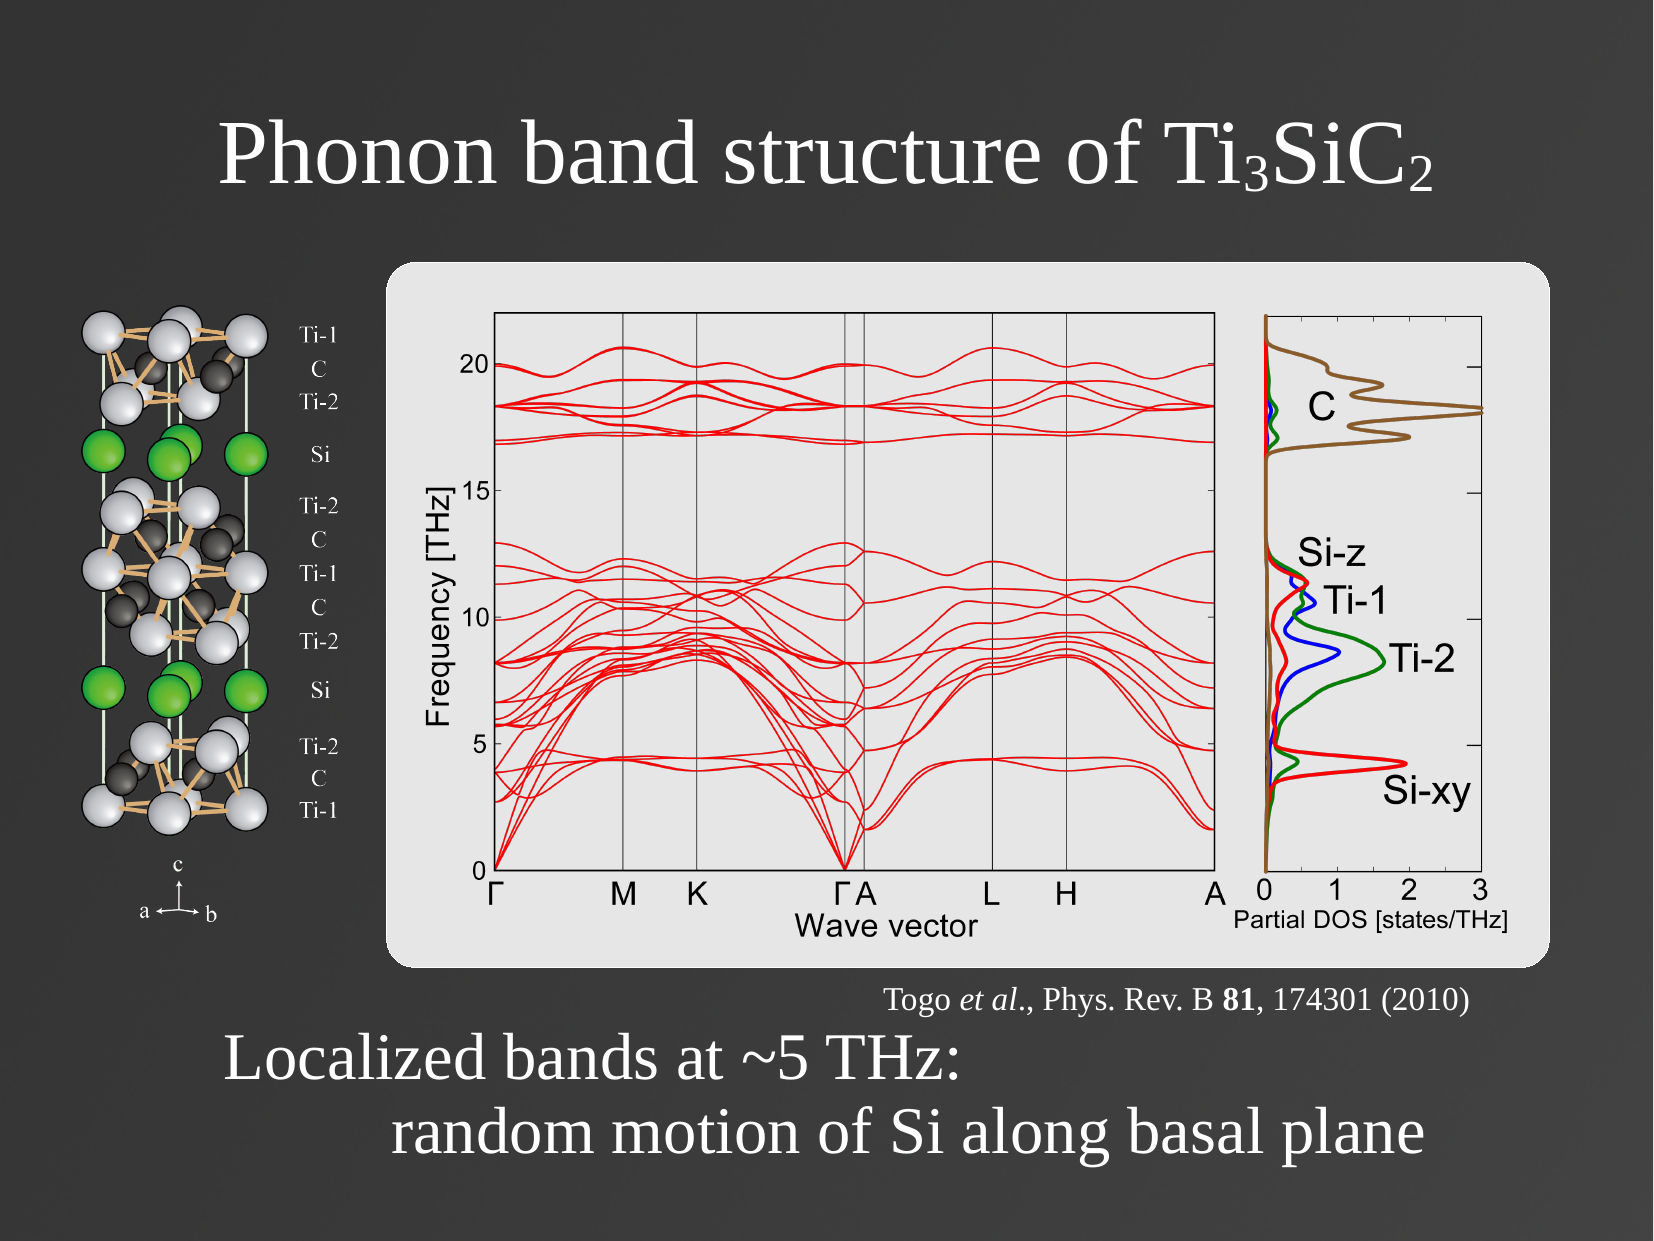

# Phonon band structure of Ti3SiC2
Togo et al., Phys. Rev. B 81, 174301 (2010)
Localized bands at ~5 THz:
 random motion of Si along basal plane